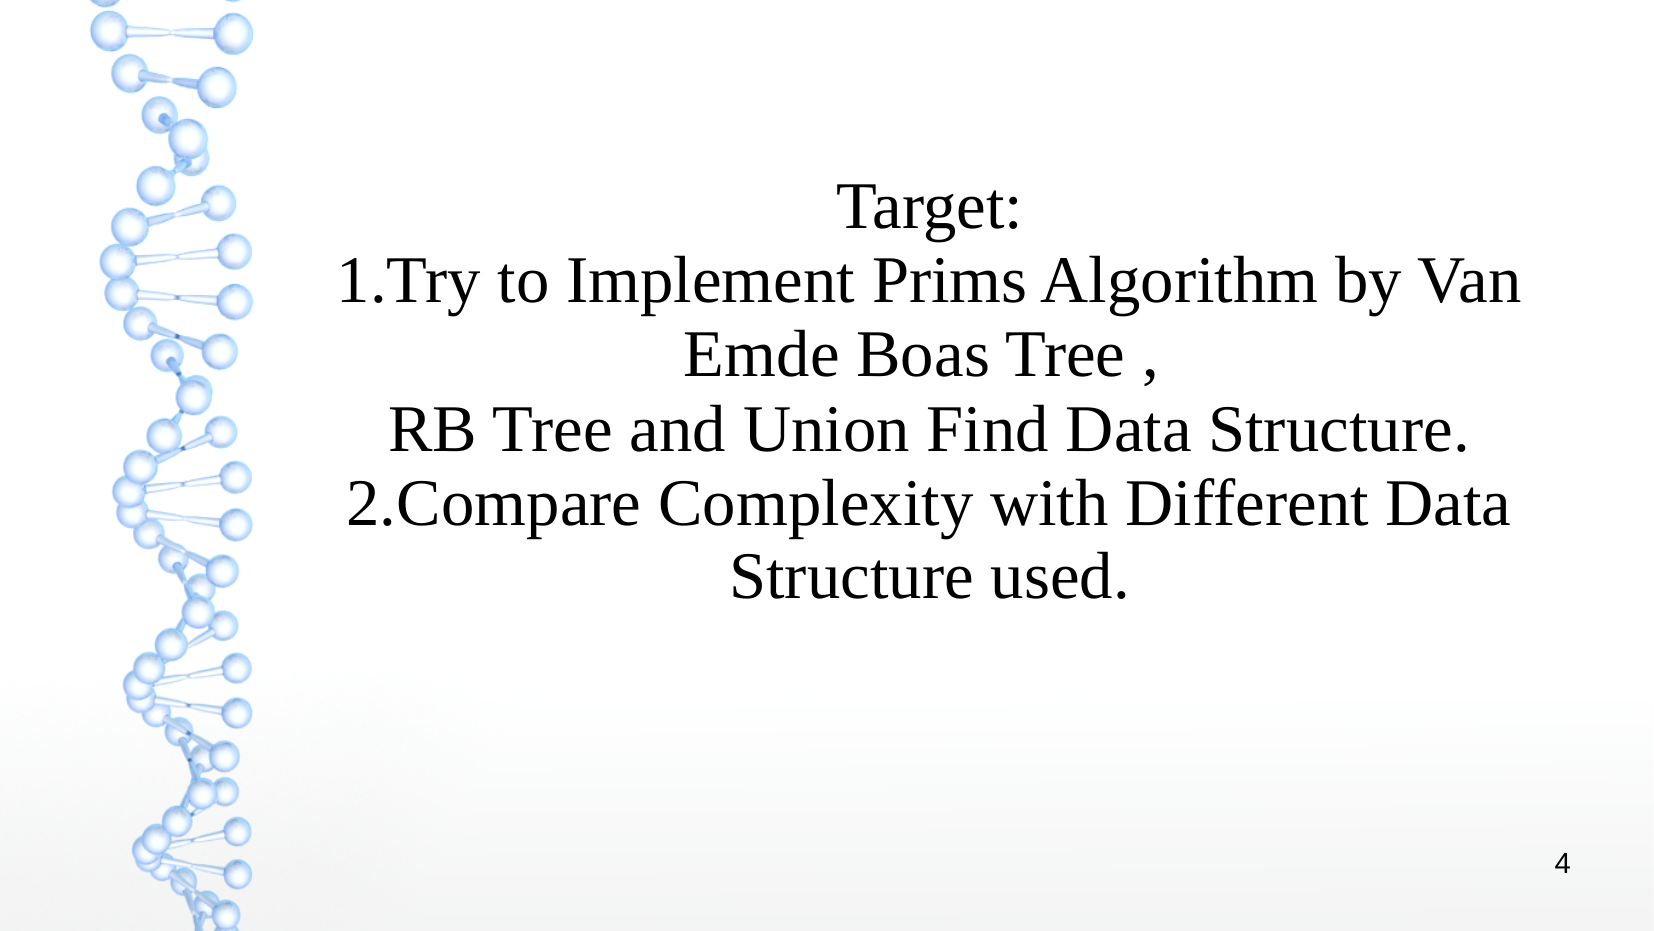

# Target:
1.Try to Implement Prims Algorithm by Van Emde Boas Tree ,
RB Tree and Union Find Data Structure.
2.Compare Complexity with Different Data Structure used.
4